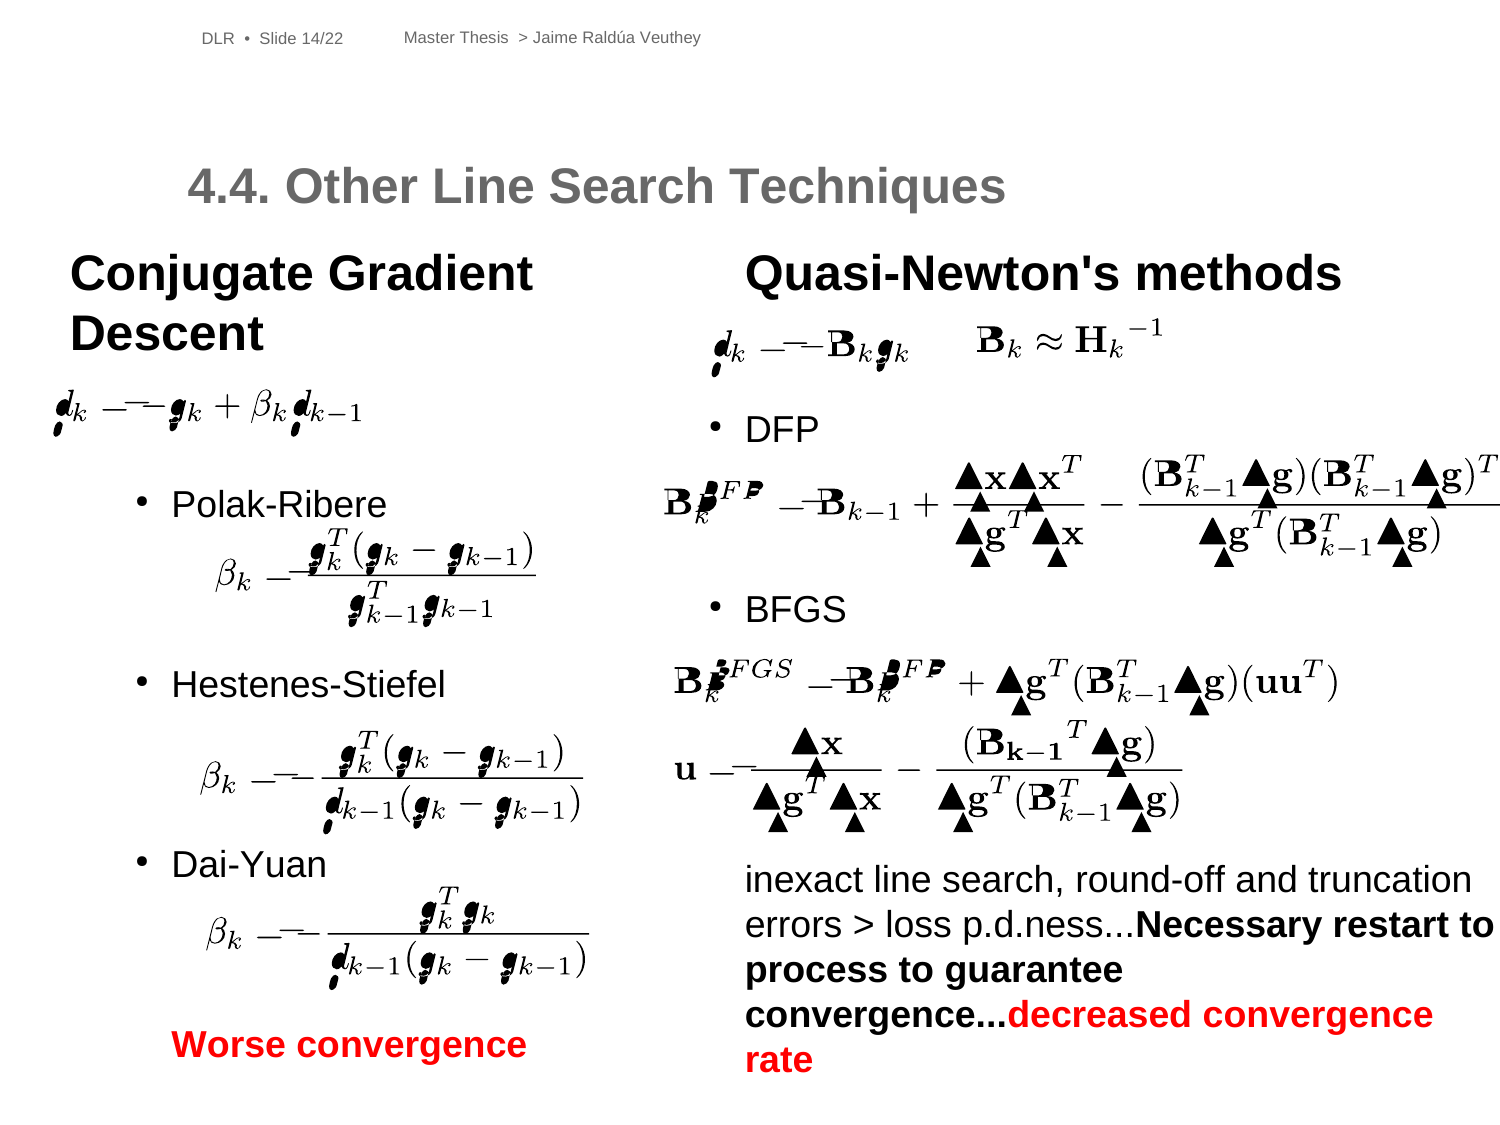

# 4.4. Other Line Search Techniques
Conjugate Gradient Descent
Polak-Ribere
Hestenes-Stiefel
Dai-Yuan
Worse convergence
Quasi-Newton's methods
DFP
BFGS
inexact line search, round-off and truncation errors > loss p.d.ness...Necessary restart to process to guarantee convergence...decreased convergence rate